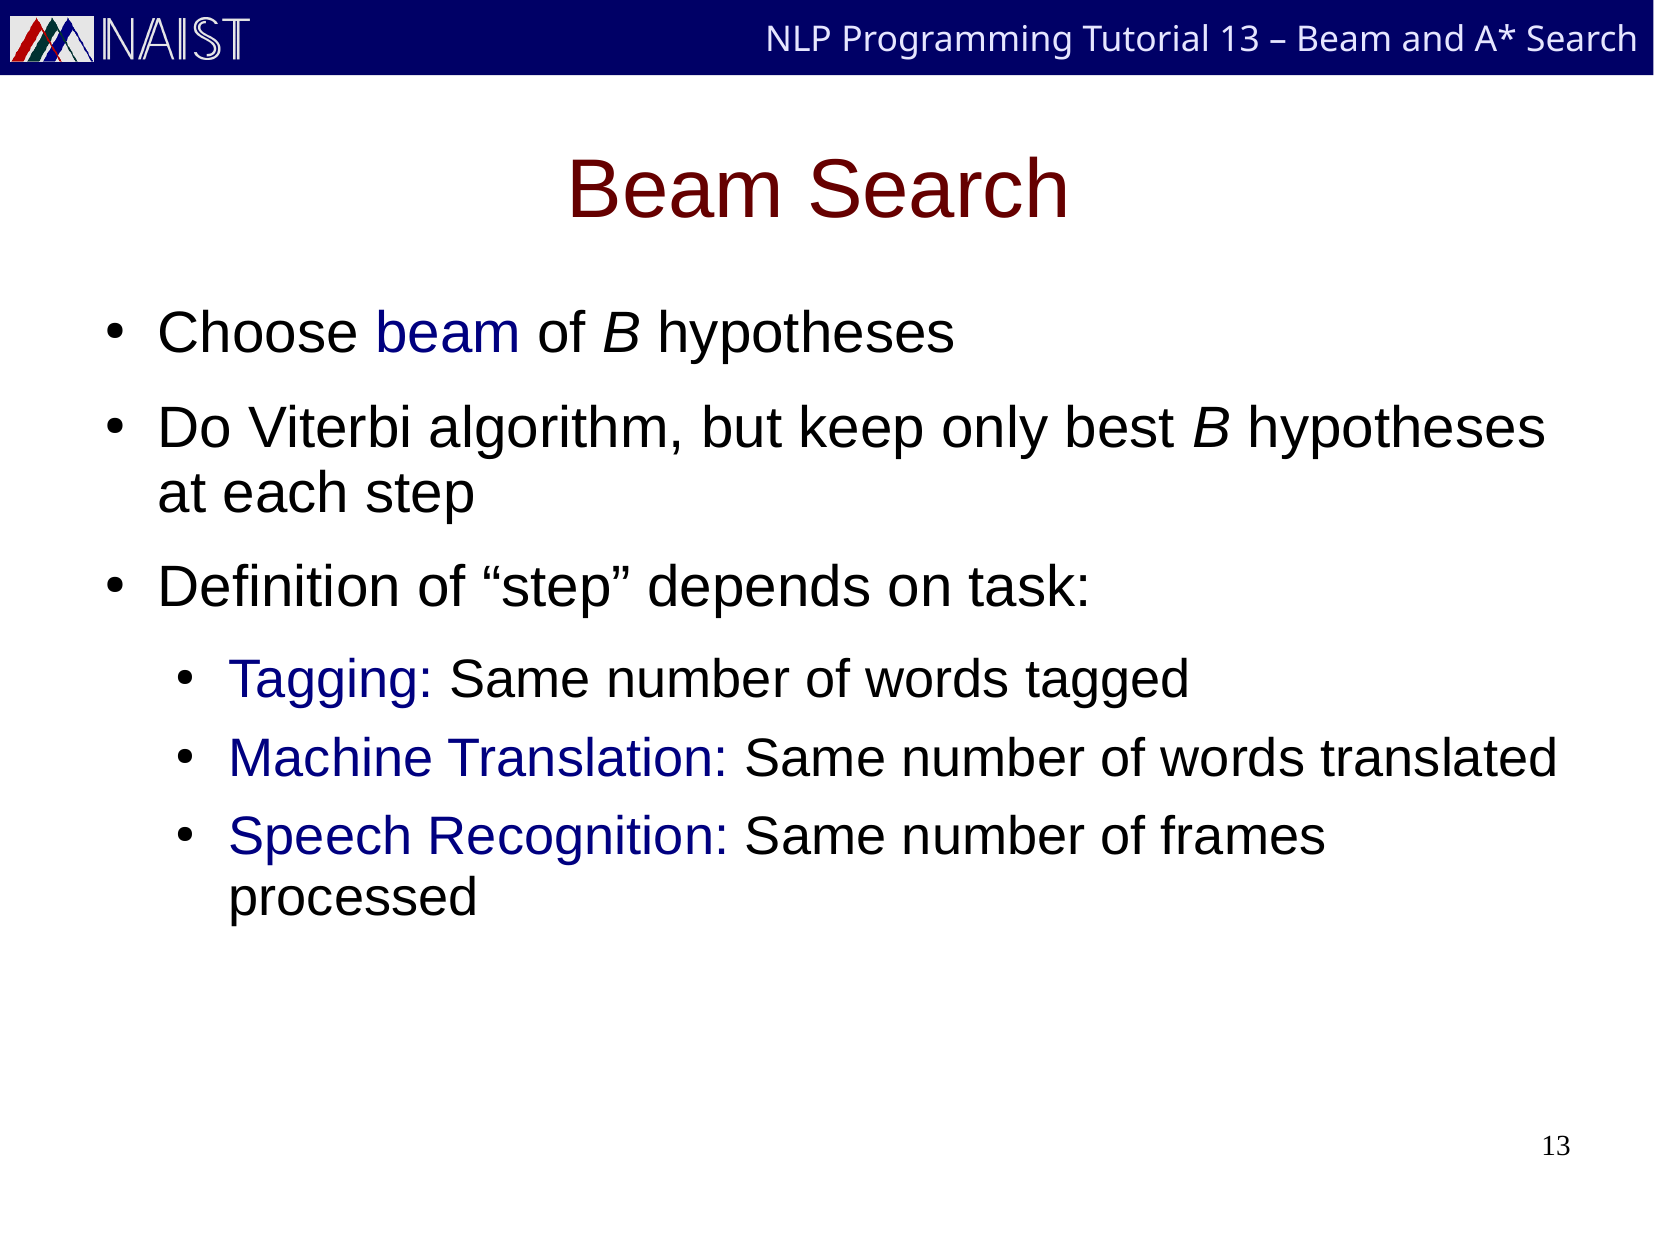

# Beam Search
Choose beam of B hypotheses
Do Viterbi algorithm, but keep only best B hypotheses at each step
Definition of “step” depends on task:
Tagging: Same number of words tagged
Machine Translation: Same number of words translated
Speech Recognition: Same number of frames processed
13